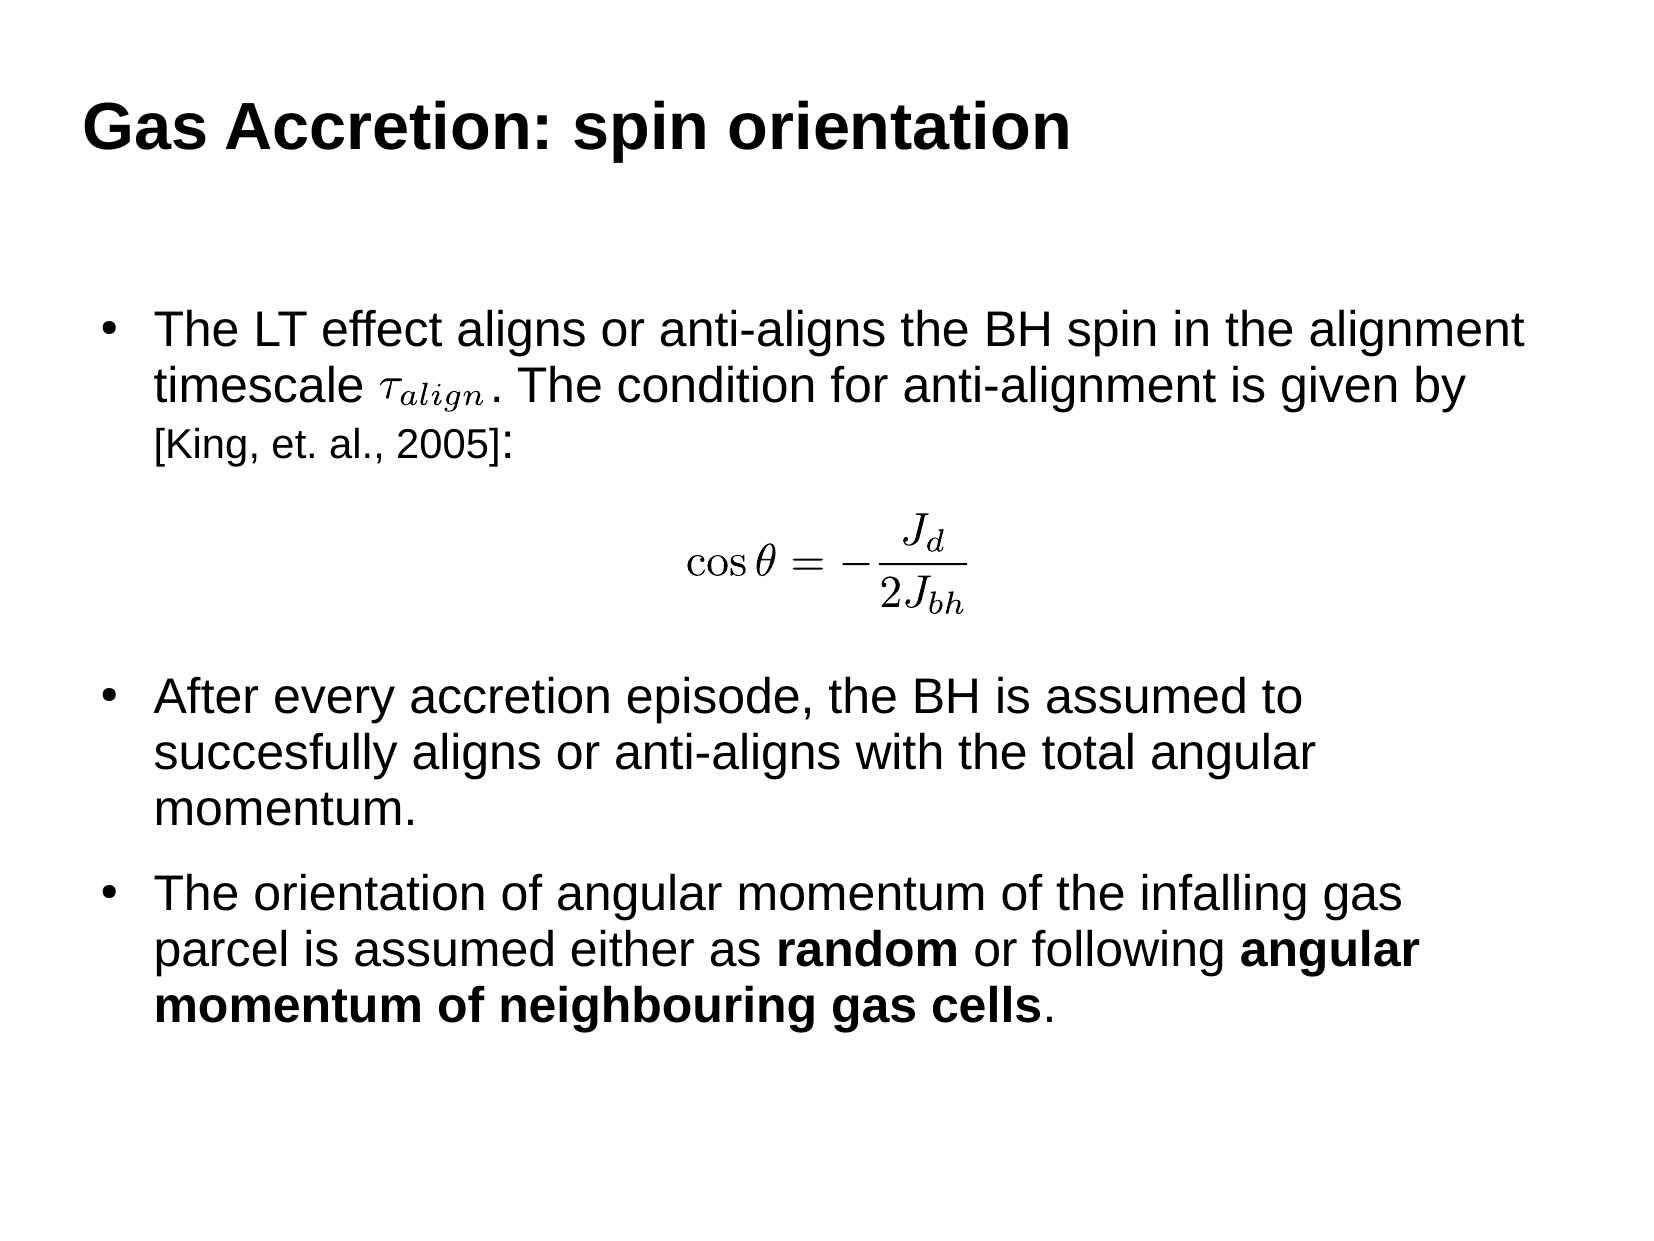

Gas Accretion: spin orientation
# The LT effect aligns or anti-aligns the BH spin in the alignment timescale . The condition for anti-alignment is given by [King, et. al., 2005]:
After every accretion episode, the BH is assumed to succesfully aligns or anti-aligns with the total angular momentum.
The orientation of angular momentum of the infalling gas parcel is assumed either as random or following angular momentum of neighbouring gas cells.